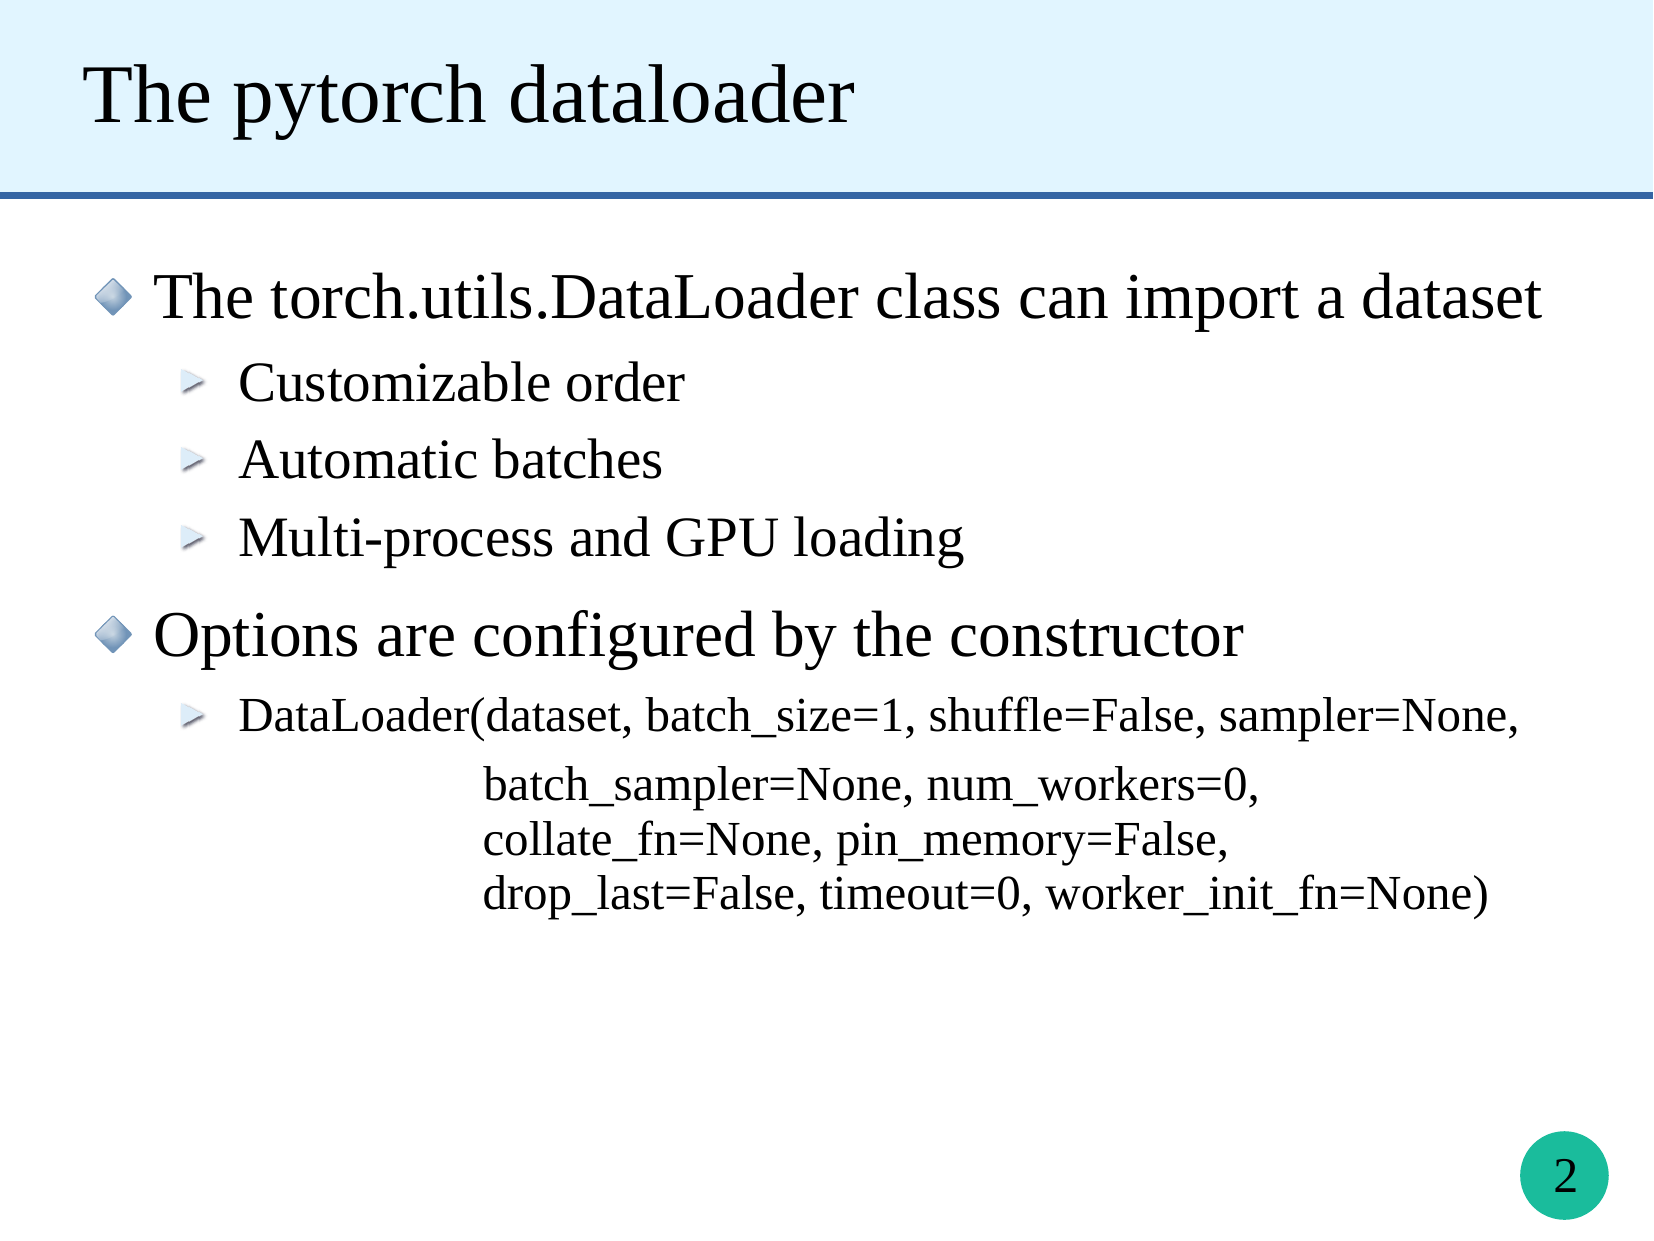

# The pytorch dataloader
The torch.utils.DataLoader class can import a dataset
Customizable order
Automatic batches
Multi-process and GPU loading
Options are configured by the constructor
DataLoader(dataset, batch_size=1, shuffle=False, sampler=None,
 batch_sampler=None, num_workers=0, collate_fn=None, pin_memory=False, drop_last=False, timeout=0, worker_init_fn=None)